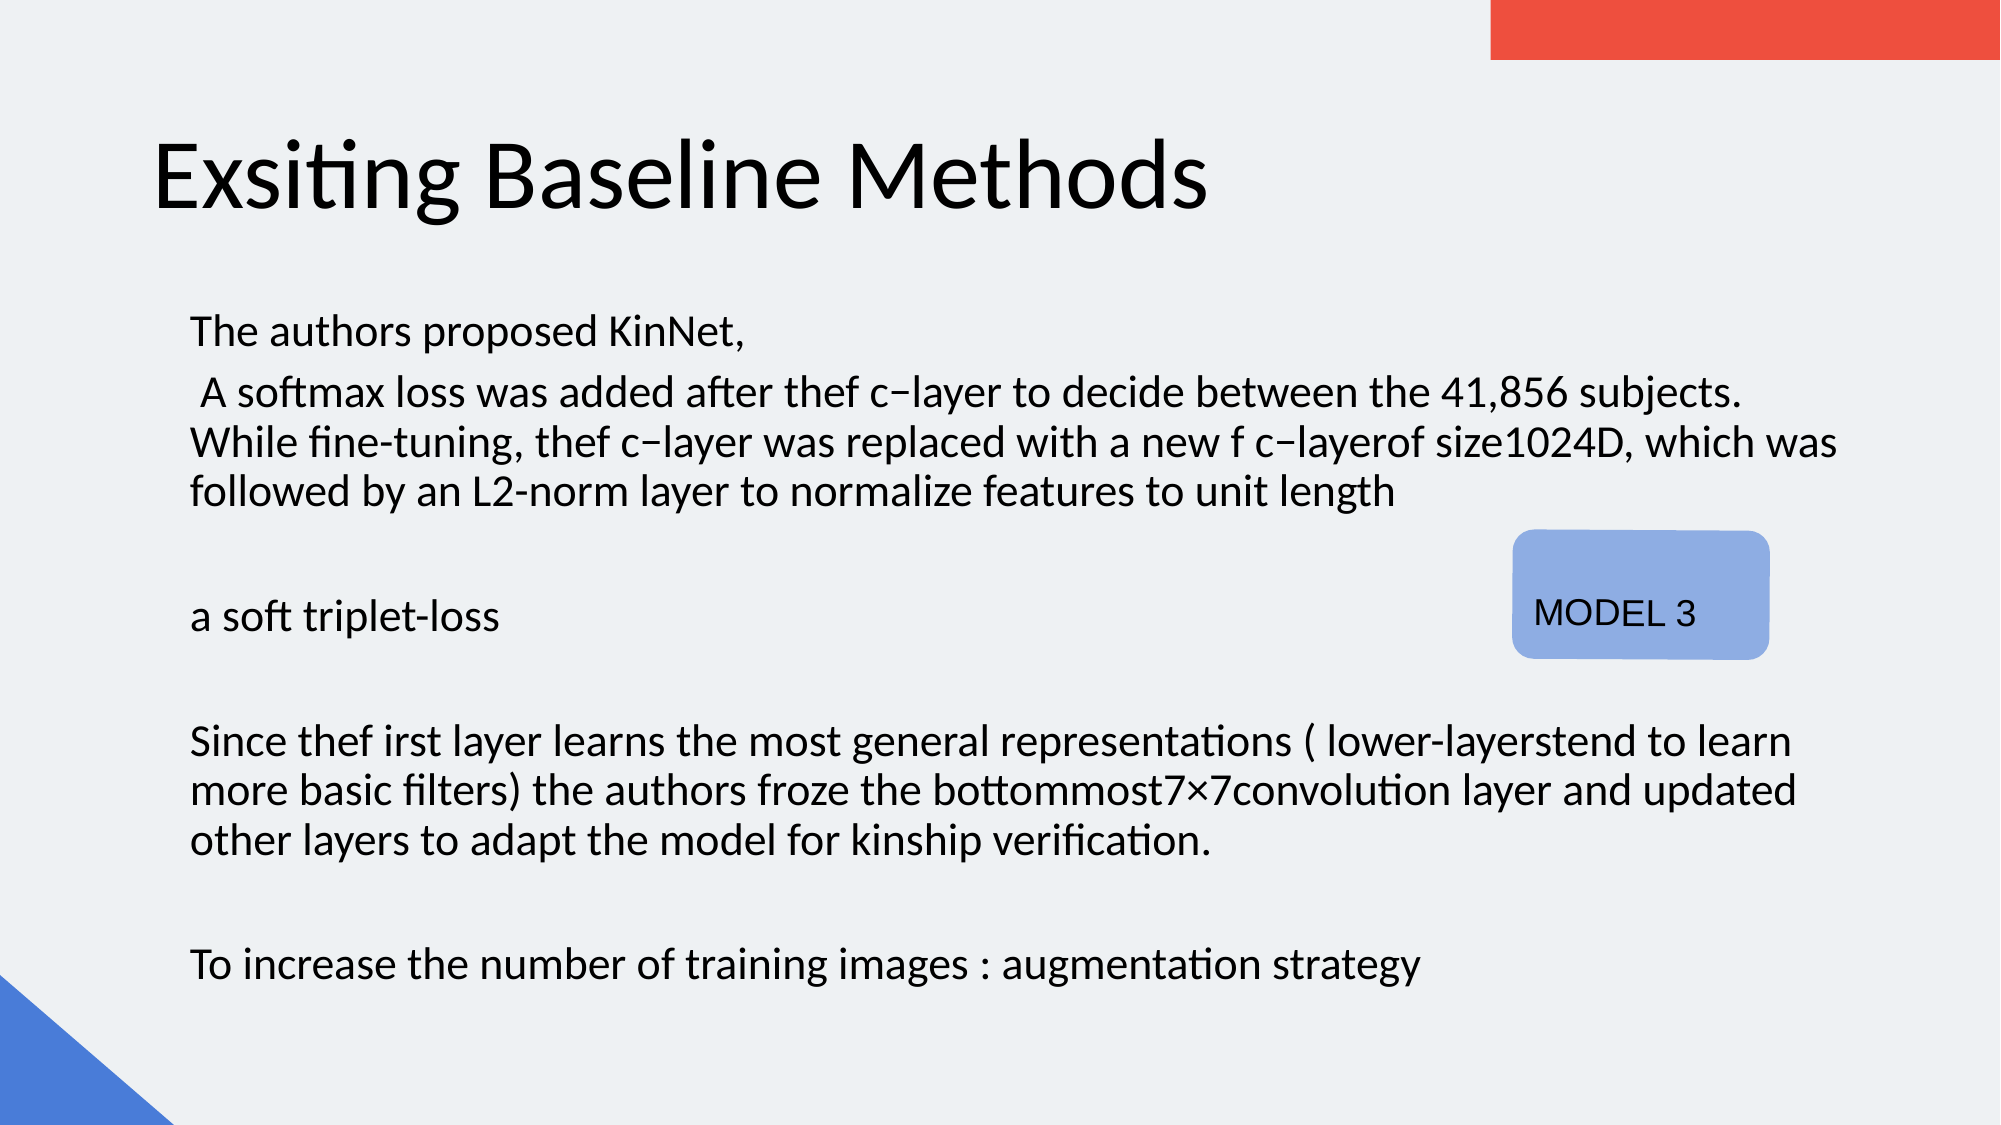

# Exsiting Baseline Methods
The authors proposed KinNet,
 A softmax loss was added after thef c−layer to decide between the 41,856 subjects. While fine-tuning, thef c−layer was replaced with a new f c−layerof size1024D, which was followed by an L2-norm layer to normalize features to unit length
a soft triplet-loss
Since thef irst layer learns the most general representations ( lower-layerstend to learn more basic filters) the authors froze the bottommost7×7convolution layer and updated other layers to adapt the model for kinship verification.
To increase the number of training images : augmentation strategy
MODEL 3